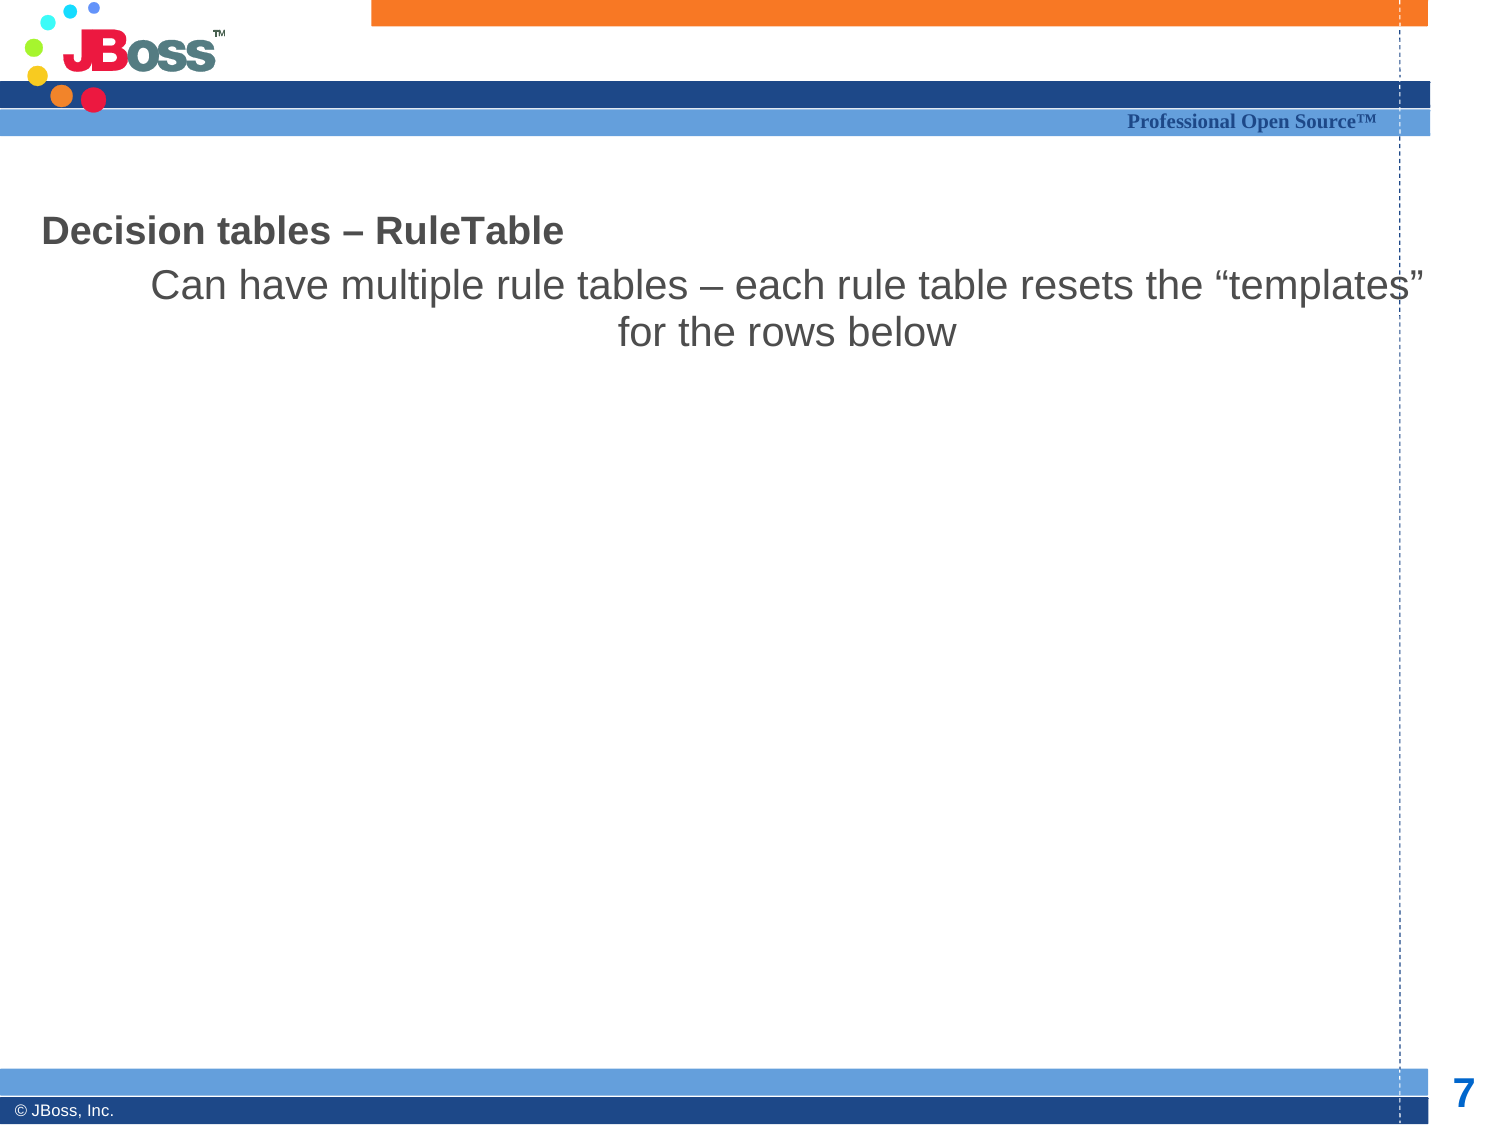

# Decision tables – RuleTable
Can have multiple rule tables – each rule table resets the “templates” for the rows below